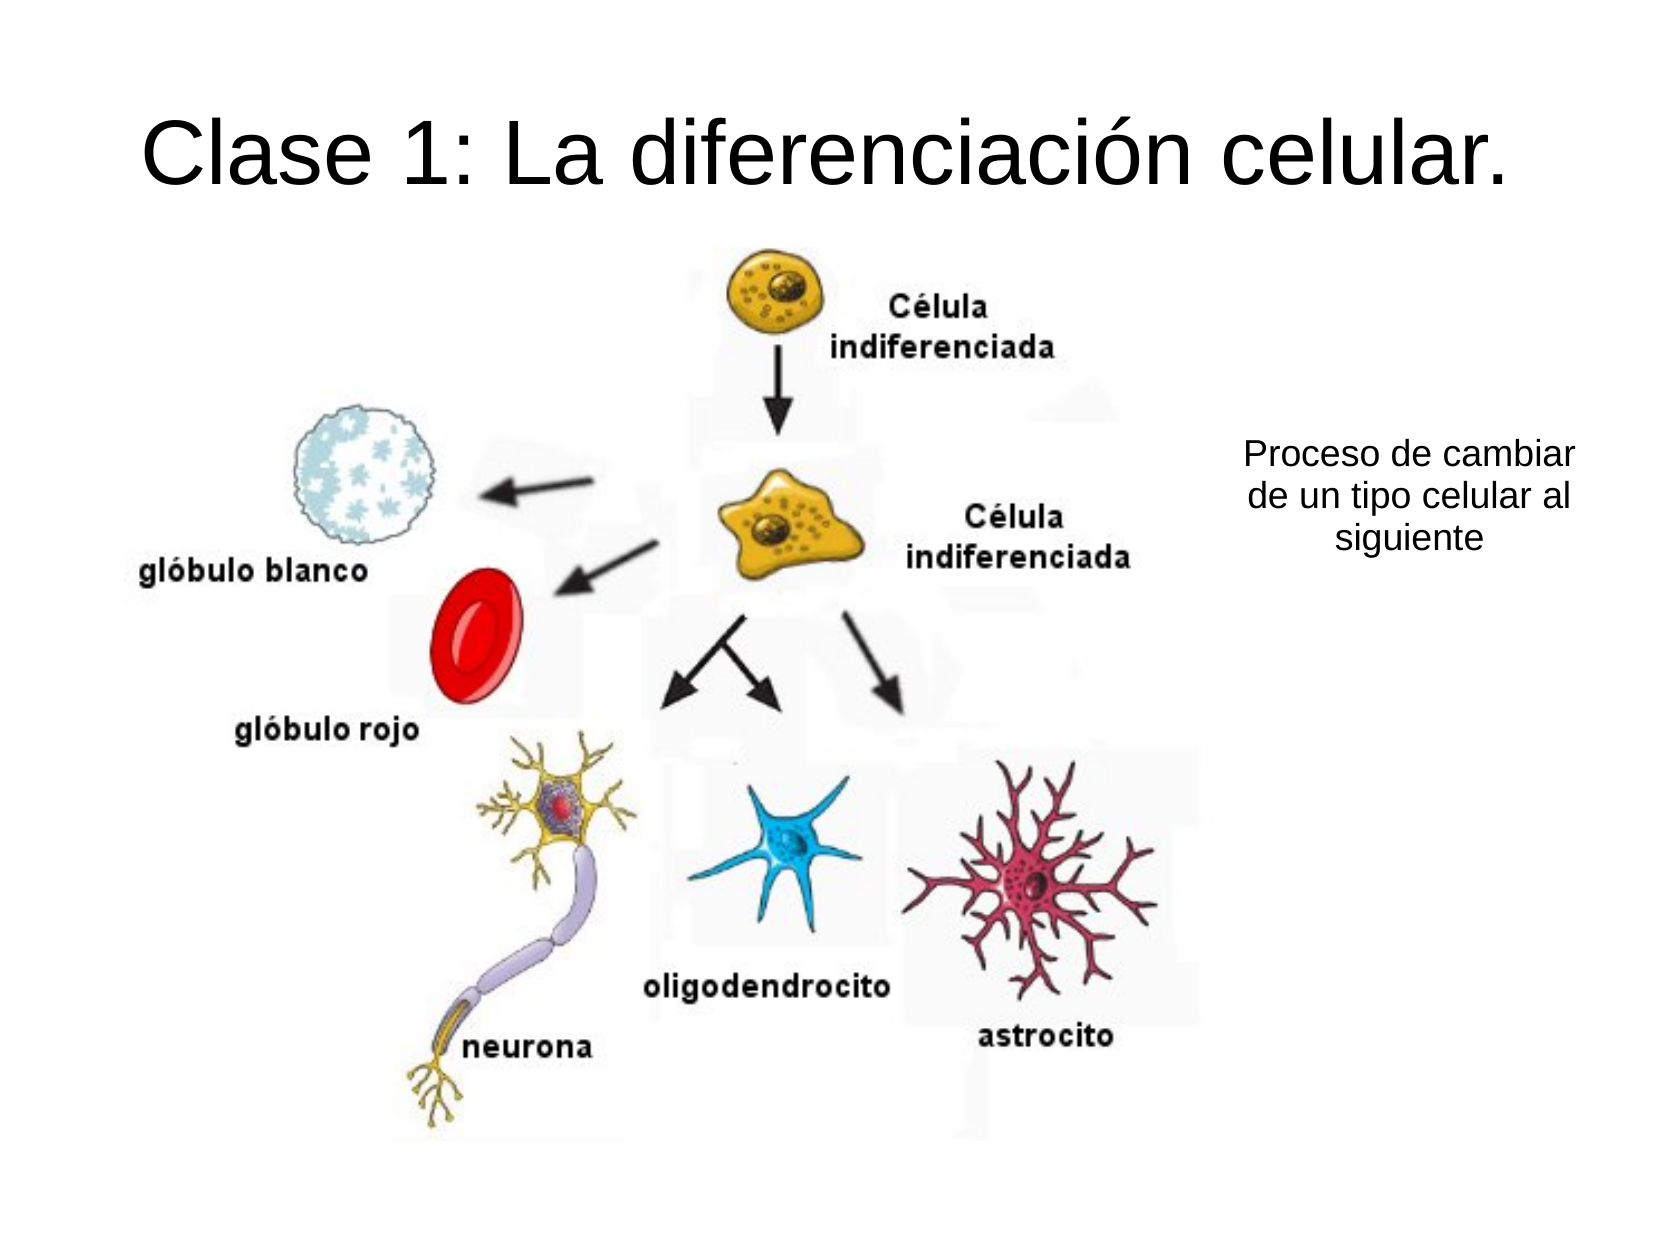

# Clase 1: La diferenciación celular.
Proceso de cambiar de un tipo celular al siguiente